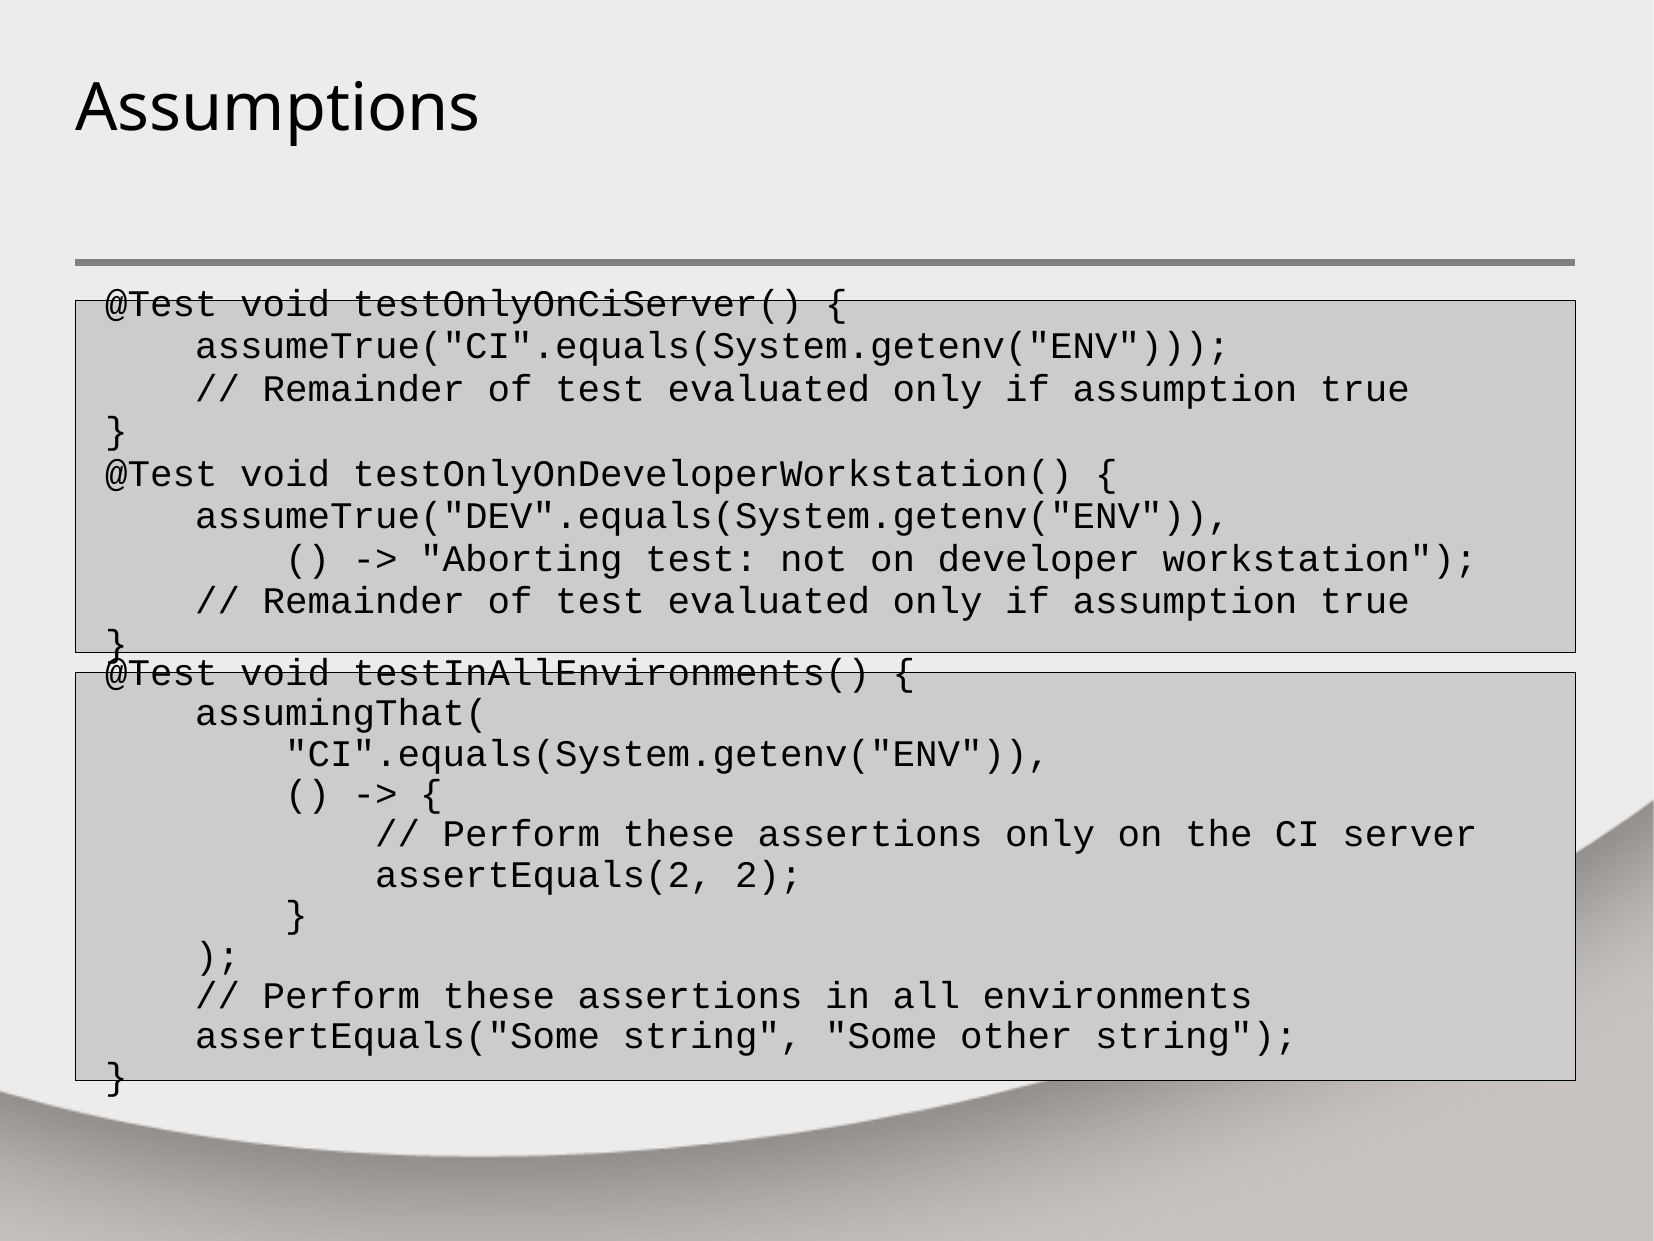

# Assumptions
@Test void testOnlyOnCiServer() {
 assumeTrue("CI".equals(System.getenv("ENV")));
 // Remainder of test evaluated only if assumption true
}
@Test void testOnlyOnDeveloperWorkstation() {
 assumeTrue("DEV".equals(System.getenv("ENV")),
 () -> "Aborting test: not on developer workstation");
 // Remainder of test evaluated only if assumption true
}
@Test void testInAllEnvironments() {
 assumingThat(
 "CI".equals(System.getenv("ENV")),
 () -> {
 // Perform these assertions only on the CI server
 assertEquals(2, 2);
 }
 );
 // Perform these assertions in all environments
 assertEquals("Some string", "Some other string");
}